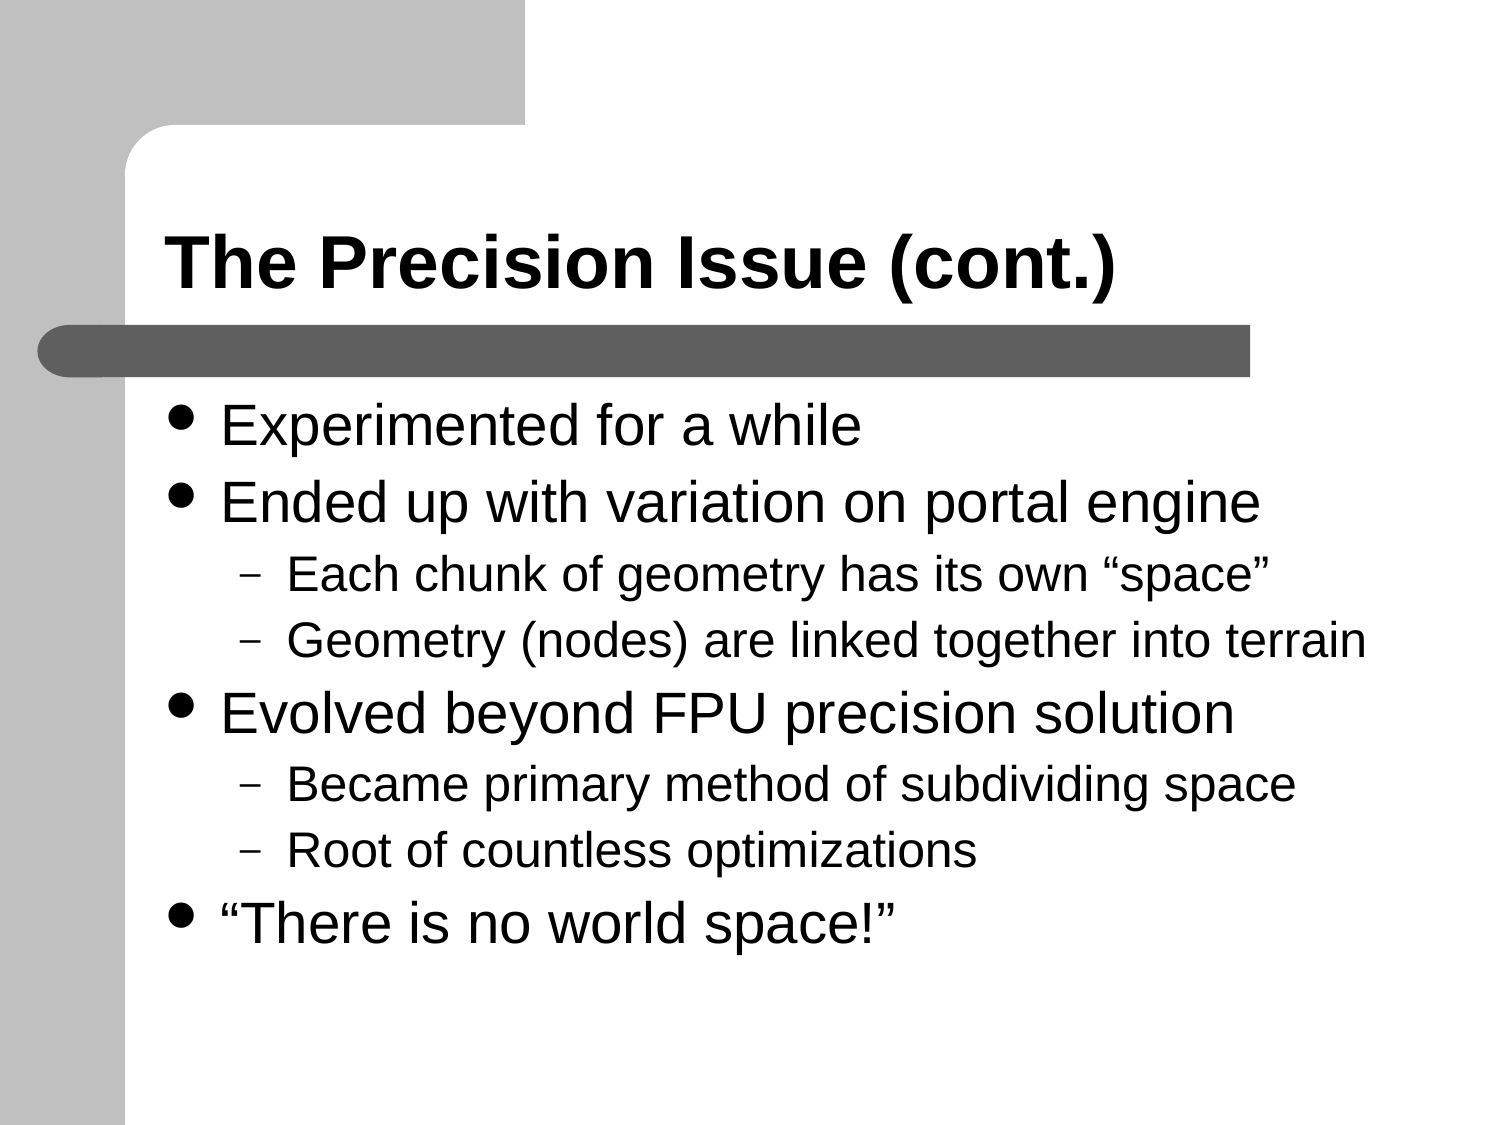

# The Precision Issue (cont.)
Experimented for a while
Ended up with variation on portal engine
Each chunk of geometry has its own “space”
Geometry (nodes) are linked together into terrain
Evolved beyond FPU precision solution
Became primary method of subdividing space
Root of countless optimizations
“There is no world space!”